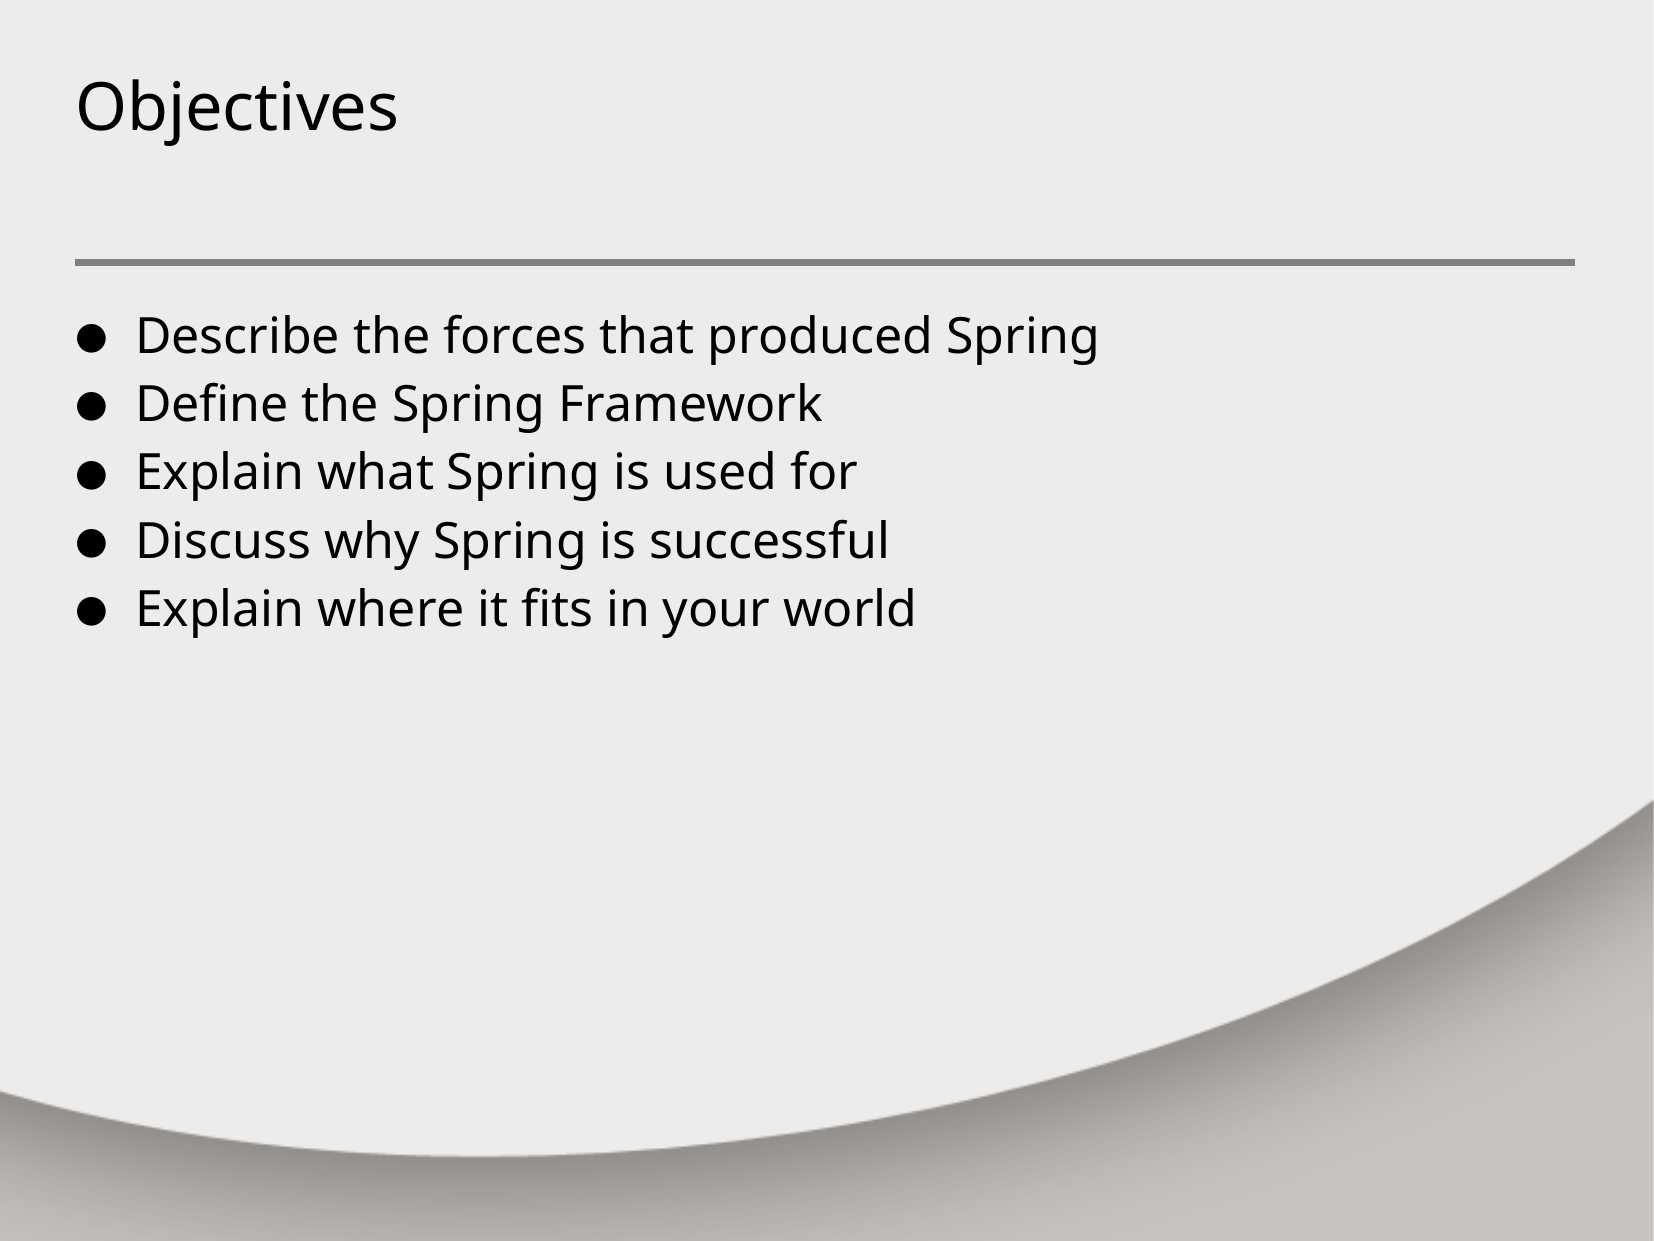

# Objectives
Describe the forces that produced Spring
Define the Spring Framework
Explain what Spring is used for
Discuss why Spring is successful
Explain where it fits in your world